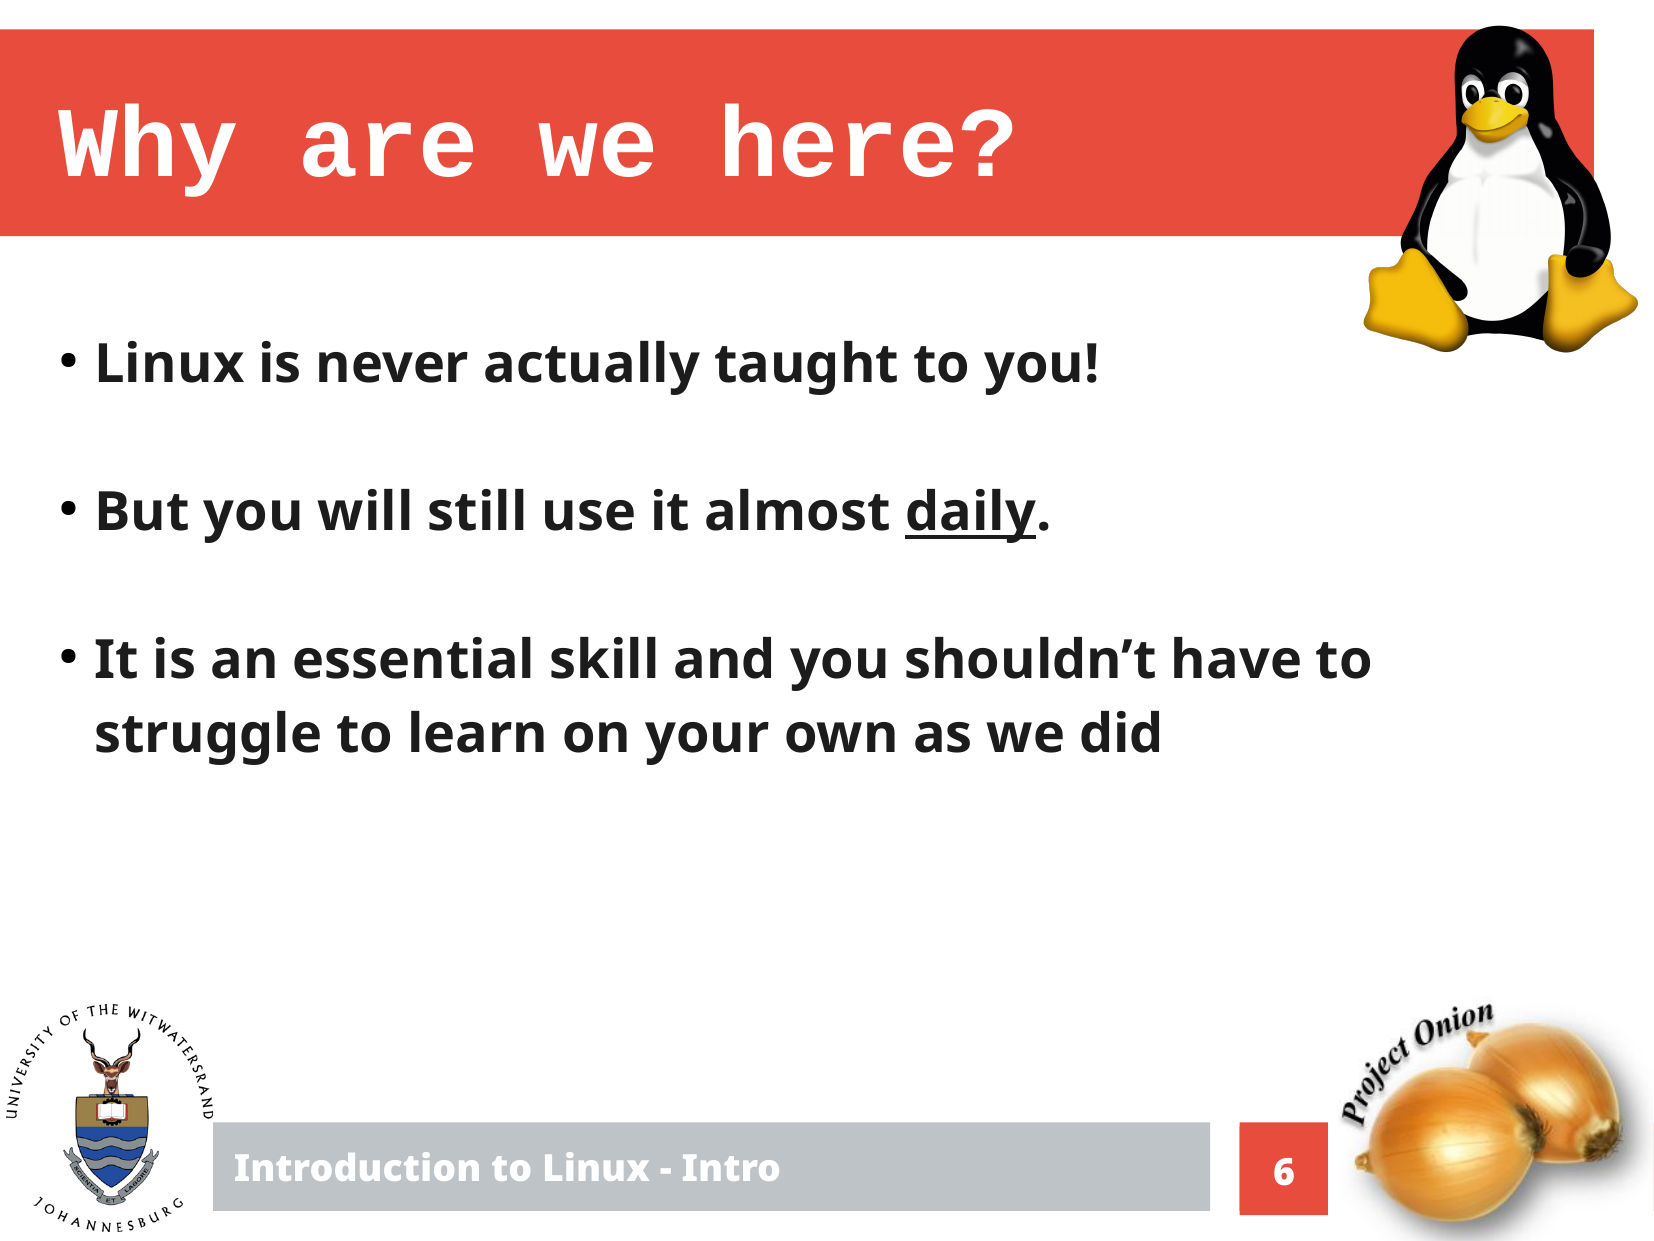

Why are we here?
# Linux is never actually taught to you!
But you will still use it almost daily.
It is an essential skill and you shouldn’t have to struggle to learn on your own as we did
 Introduction to Linux - Intro
6